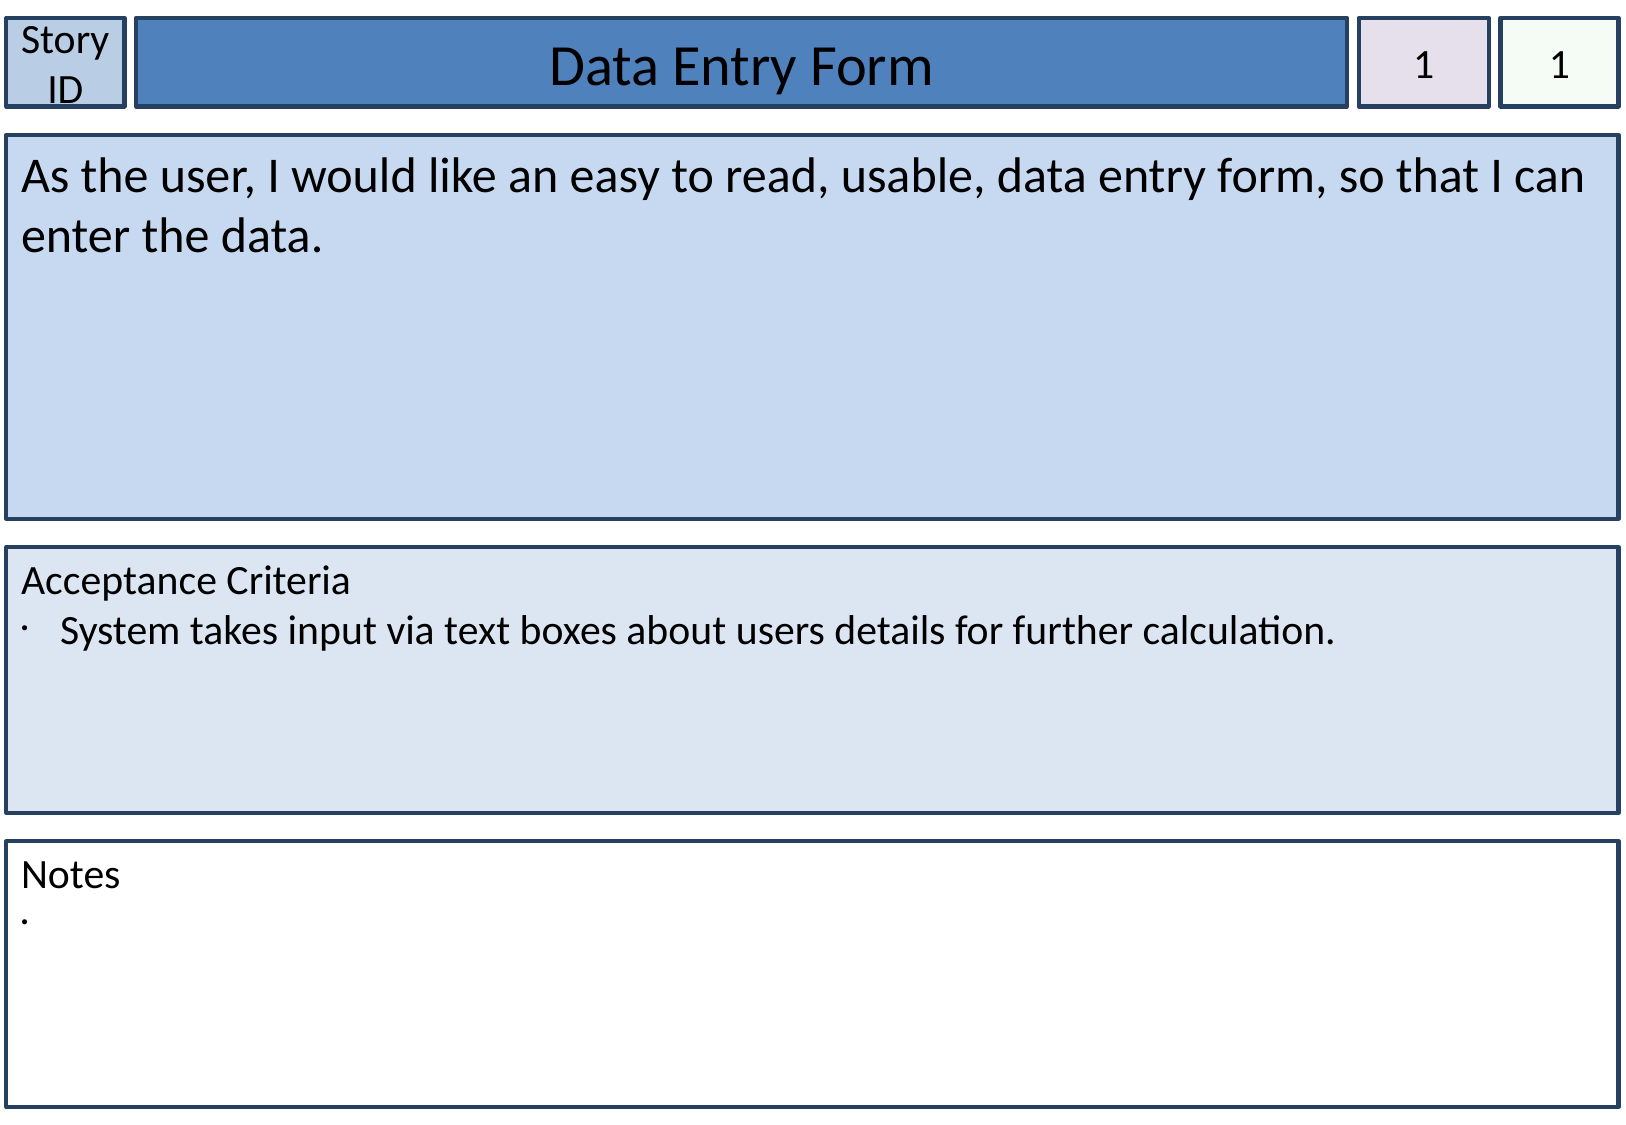

Story ID
Data Entry Form
1
1
As the user, I would like an easy to read, usable, data entry form, so that I can enter the data.
Acceptance Criteria
 System takes input via text boxes about users details for further calculation.
Notes